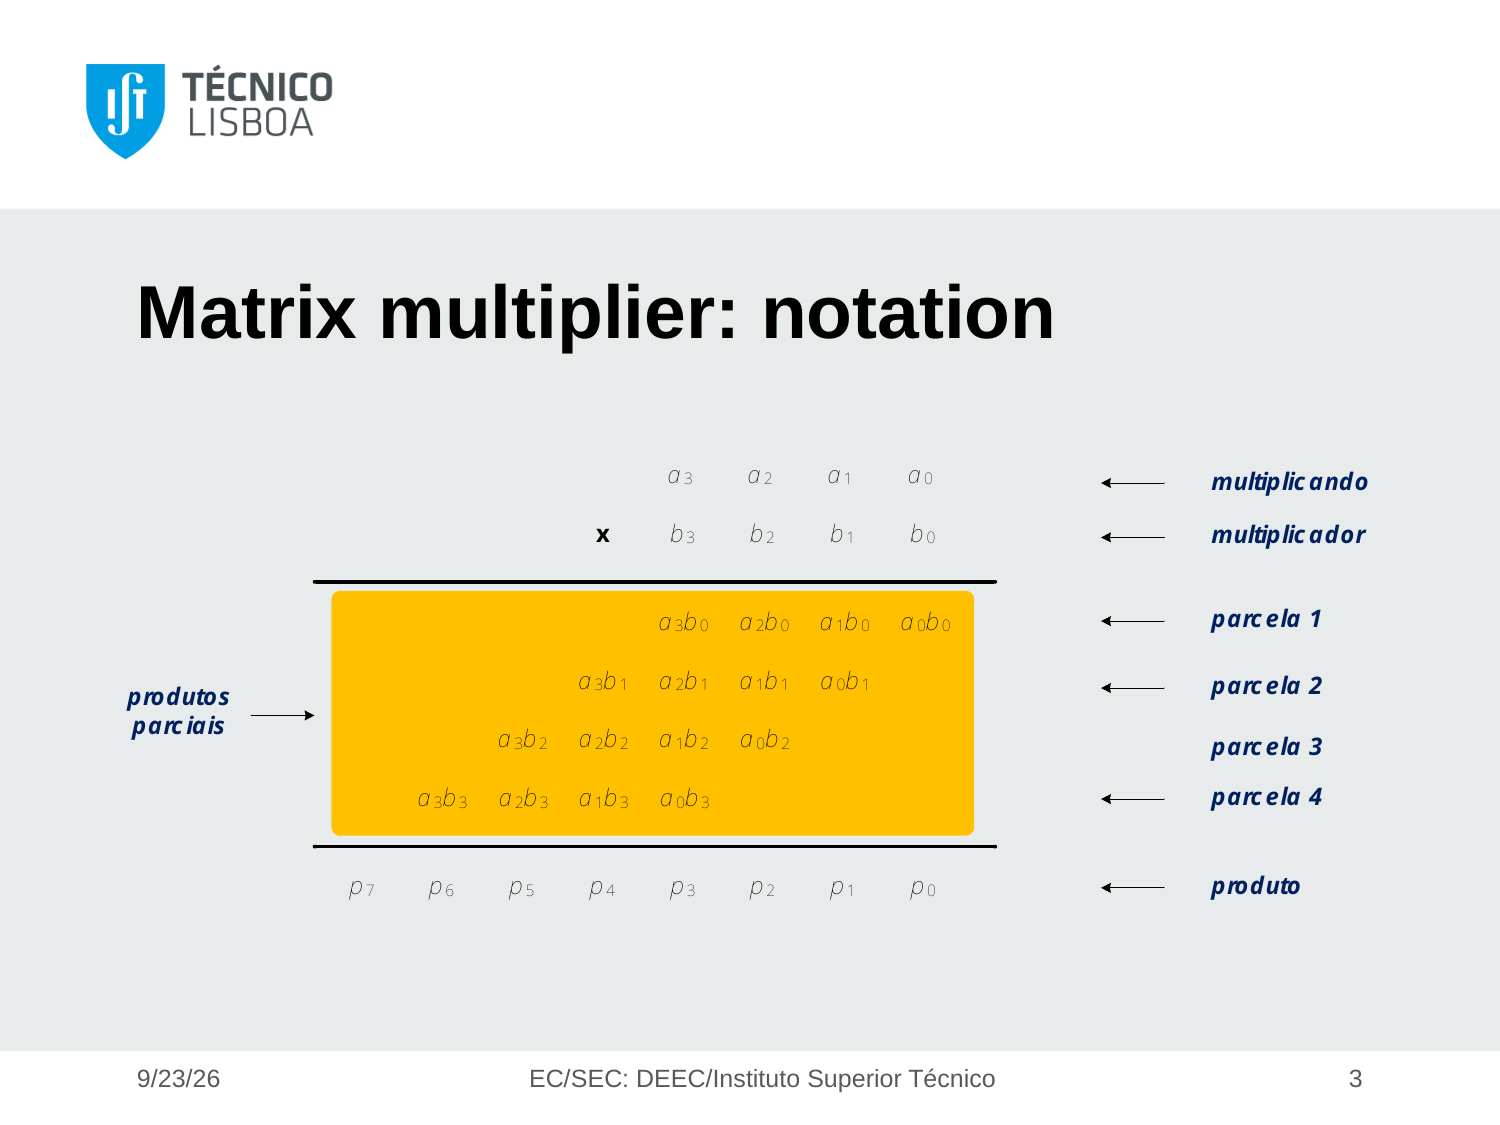

# Matrix multiplier: notation
EC/SEC: DEEC/Instituto Superior Técnico